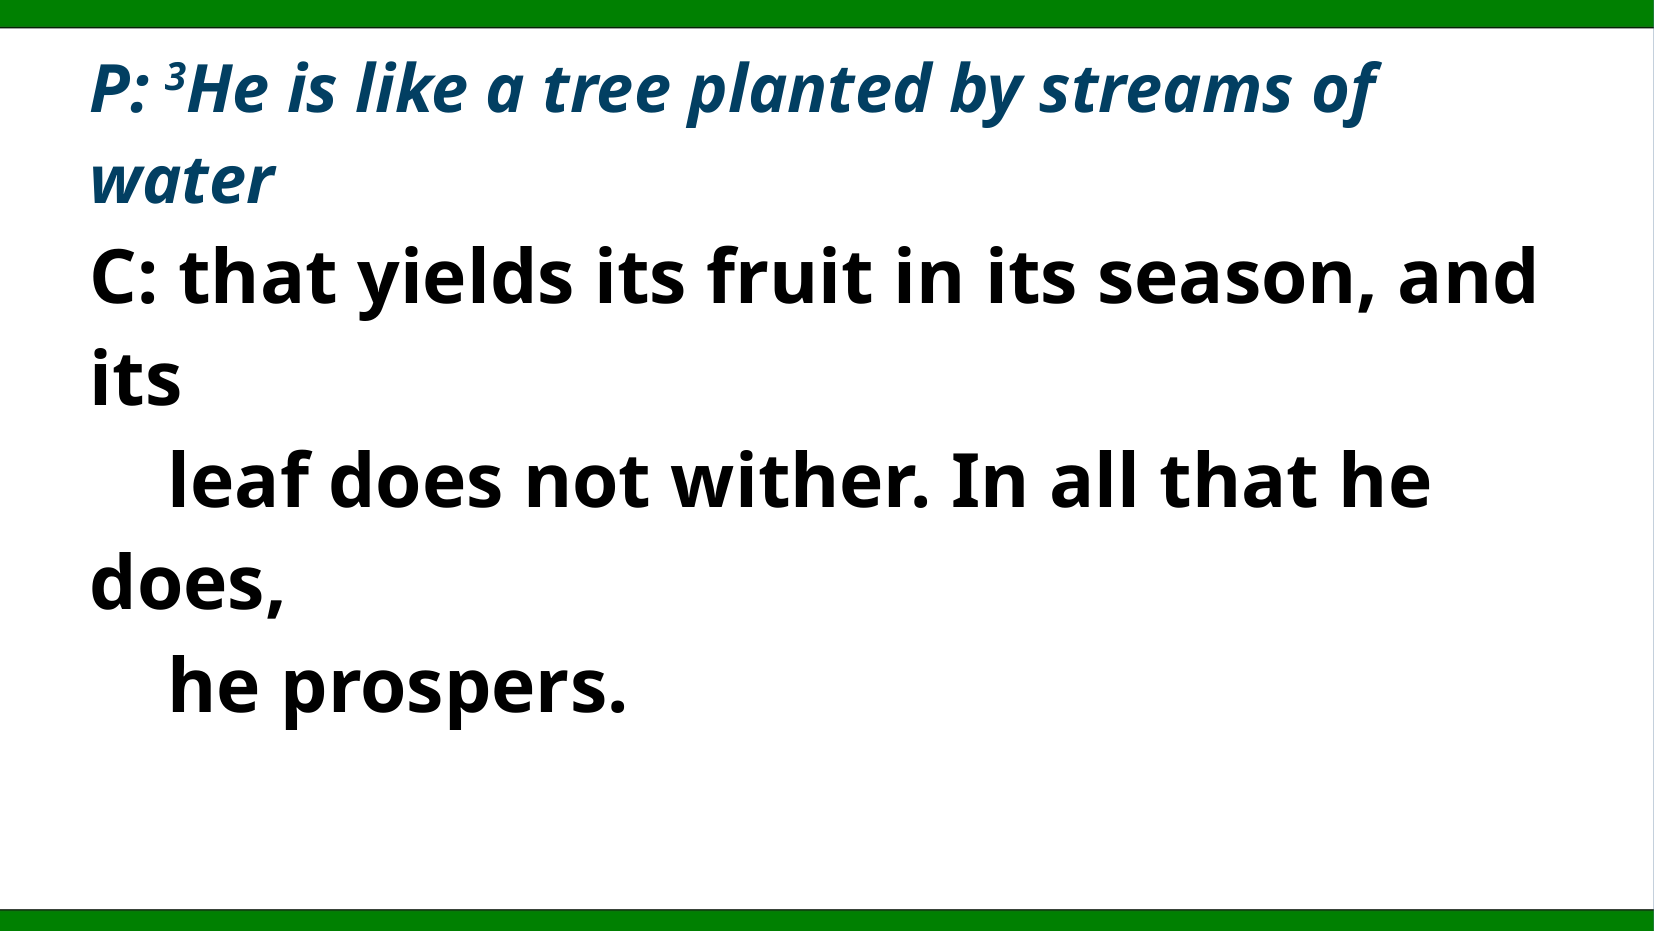

P:	3He is like a tree planted by streams of water
C: that yields its fruit in its season, and its
 leaf does not wither. In all that he does,
 he prospers.